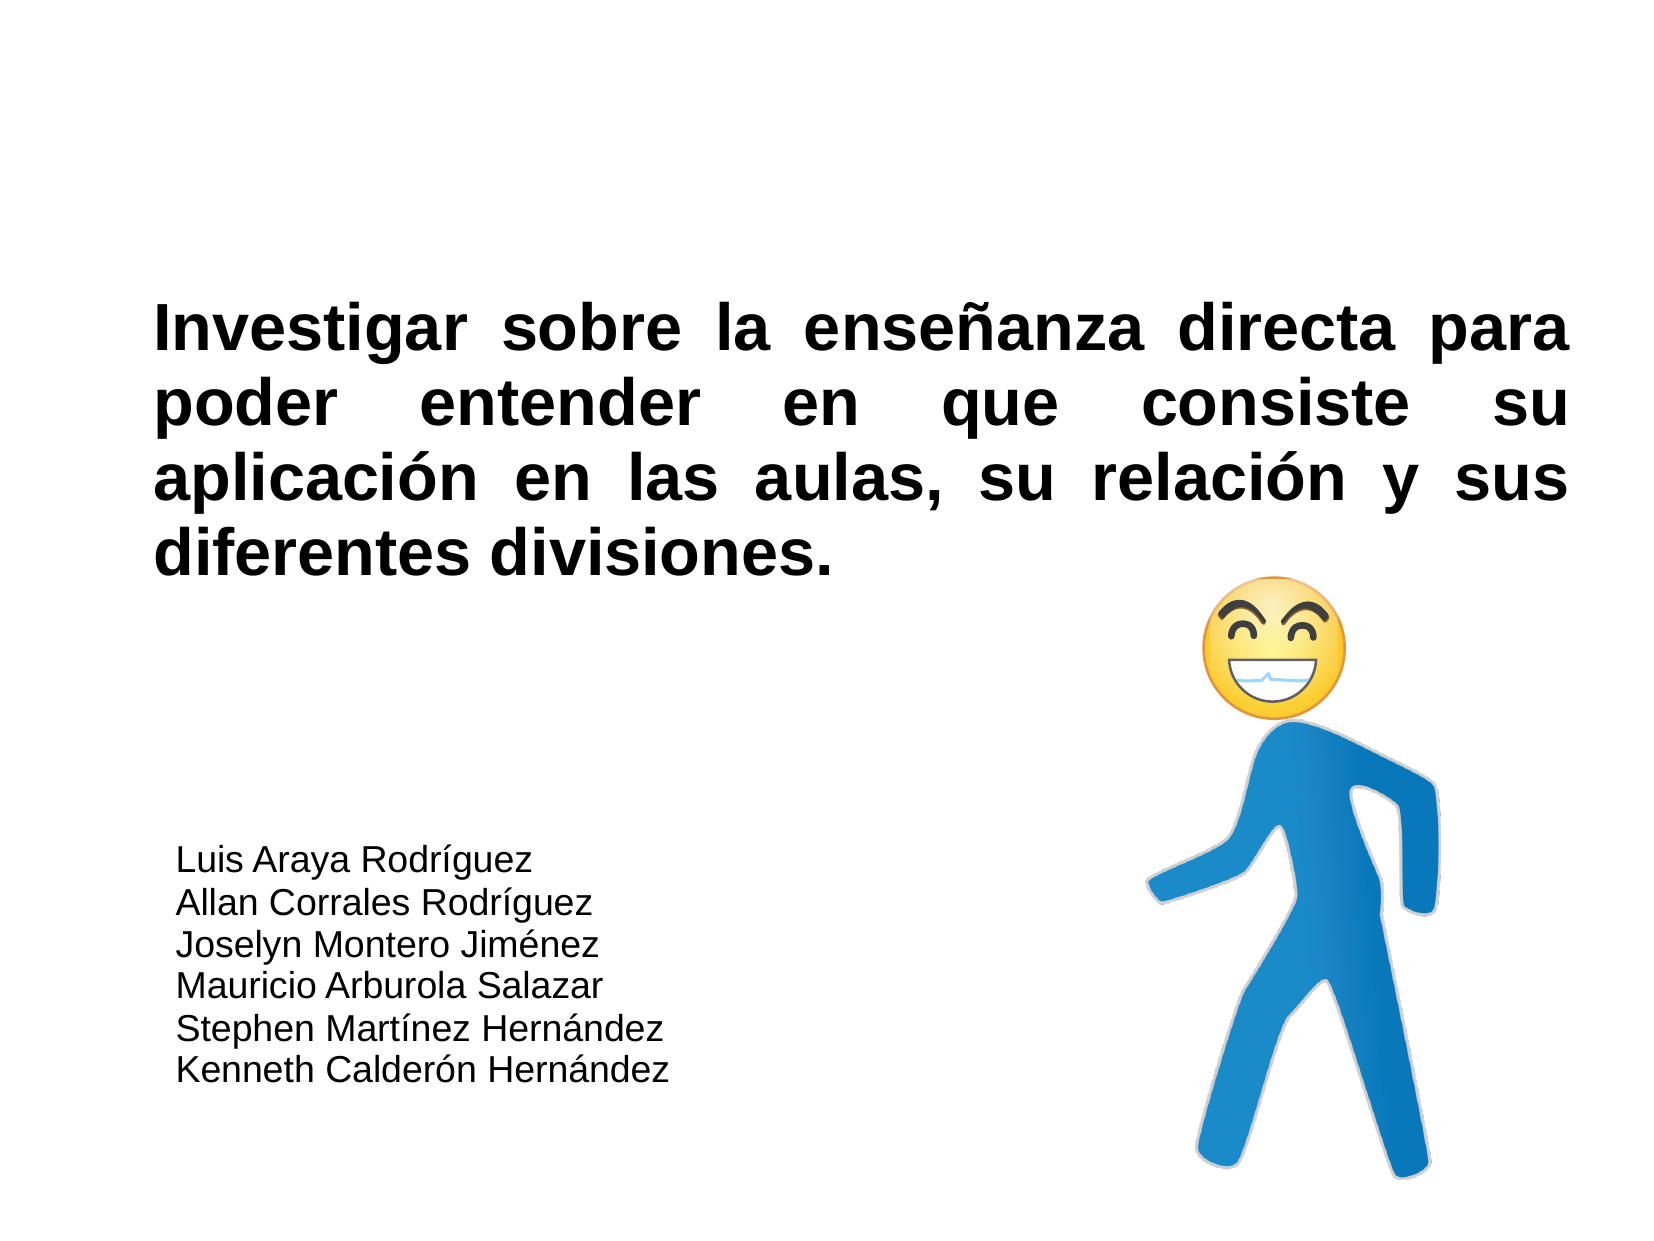

# Investigar sobre la enseñanza directa para poder entender en que consiste su aplicación en las aulas, su relación y sus diferentes divisiones.
Luis Araya Rodríguez
Allan Corrales Rodríguez
Joselyn Montero Jiménez
Mauricio Arburola Salazar
Stephen Martínez Hernández
Kenneth Calderón Hernández